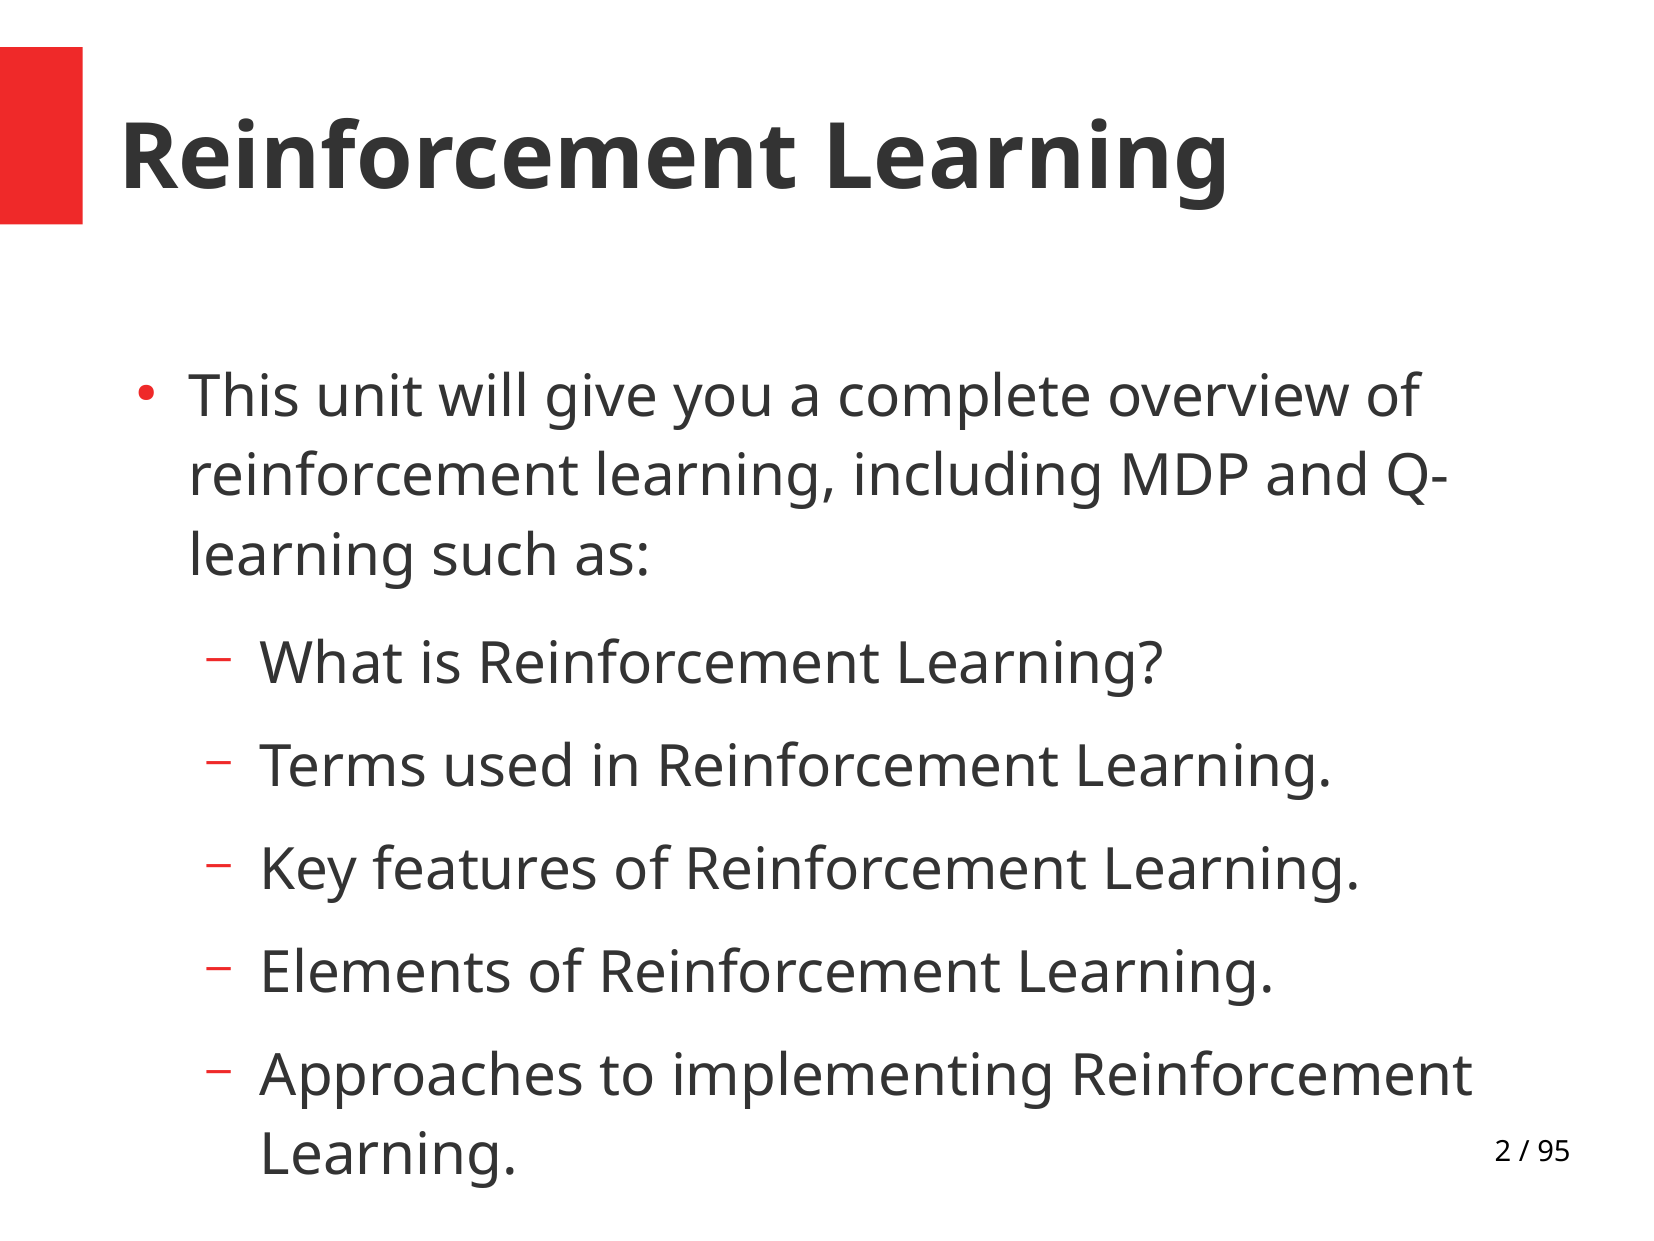

# Reinforcement Learning
This unit will give you a complete overview of reinforcement learning, including MDP and Q-learning such as:
What is Reinforcement Learning?
Terms used in Reinforcement Learning.
Key features of Reinforcement Learning.
Elements of Reinforcement Learning.
Approaches to implementing Reinforcement Learning.
2